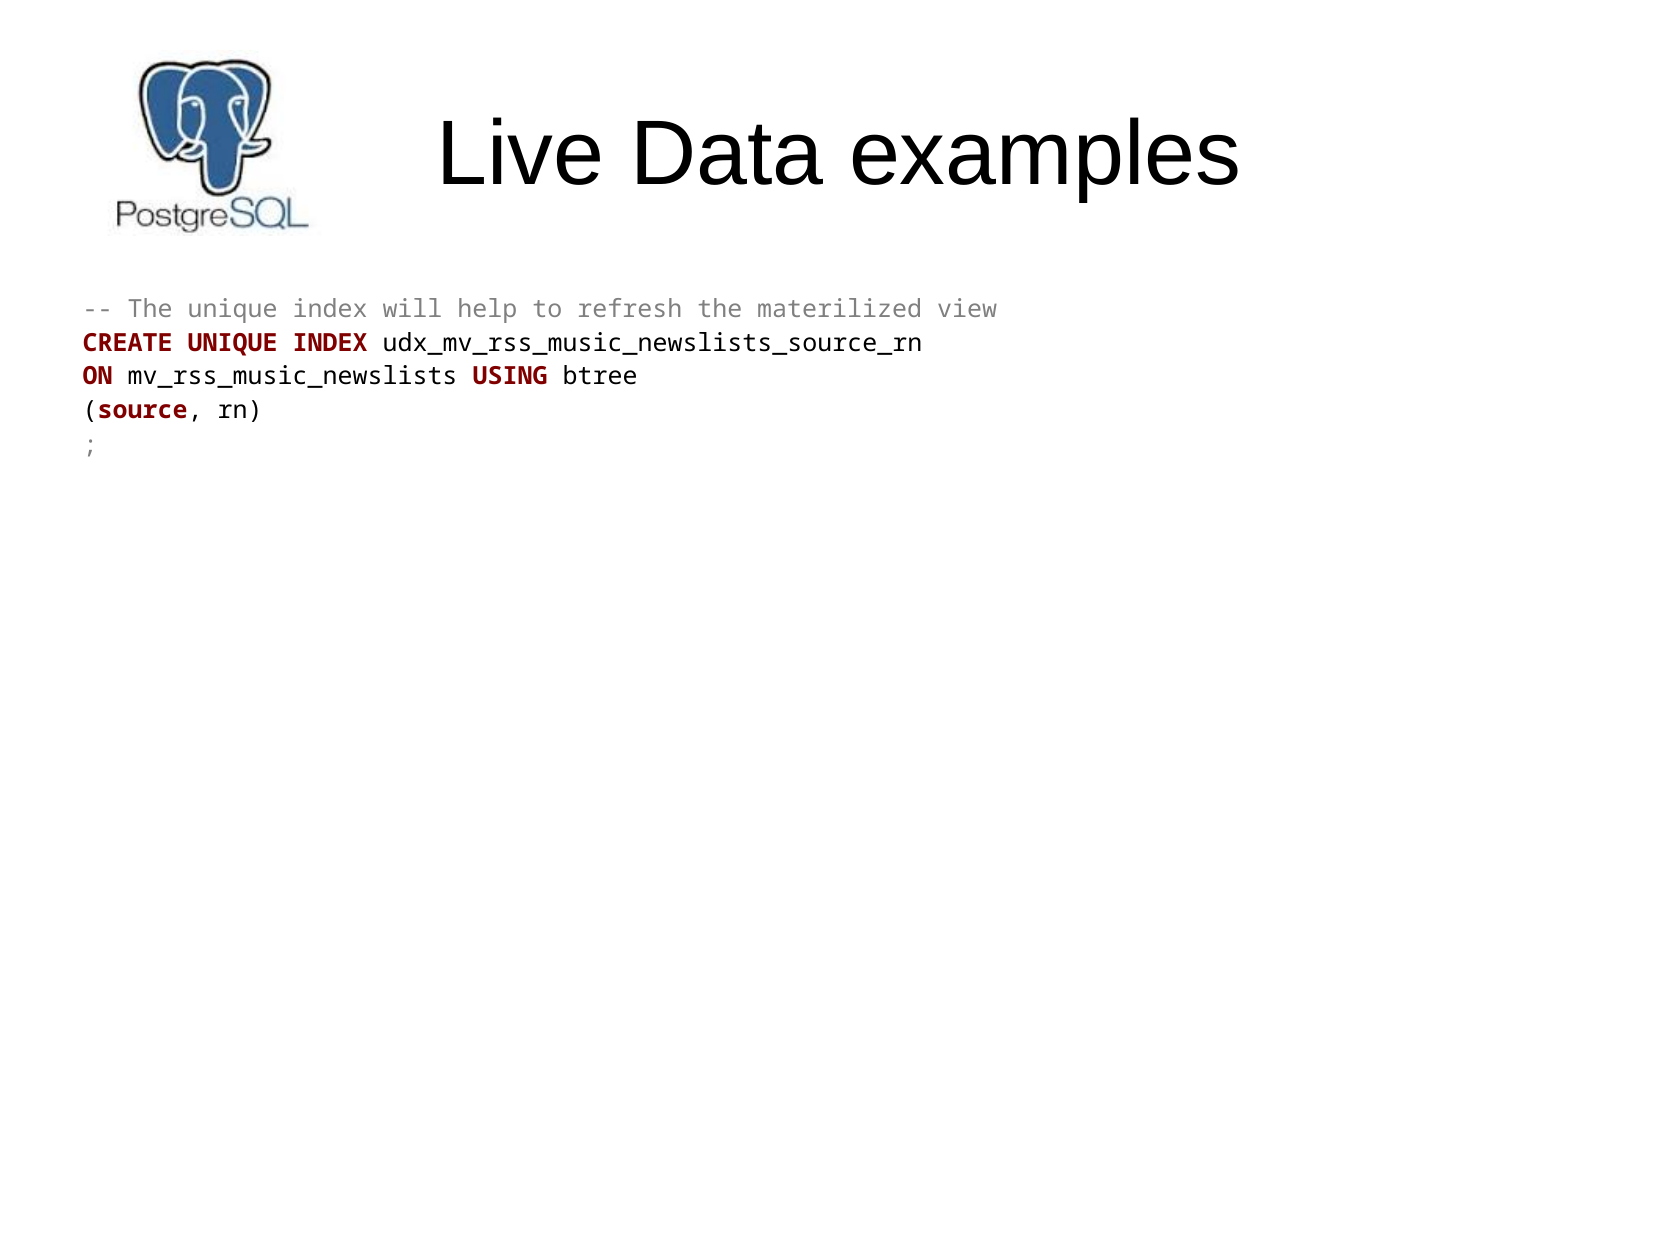

# Live Data examples
-- The unique index will help to refresh the materilized view
CREATE UNIQUE INDEX udx_mv_rss_music_newslists_source_rn
ON mv_rss_music_newslists USING btree
(source, rn)
;